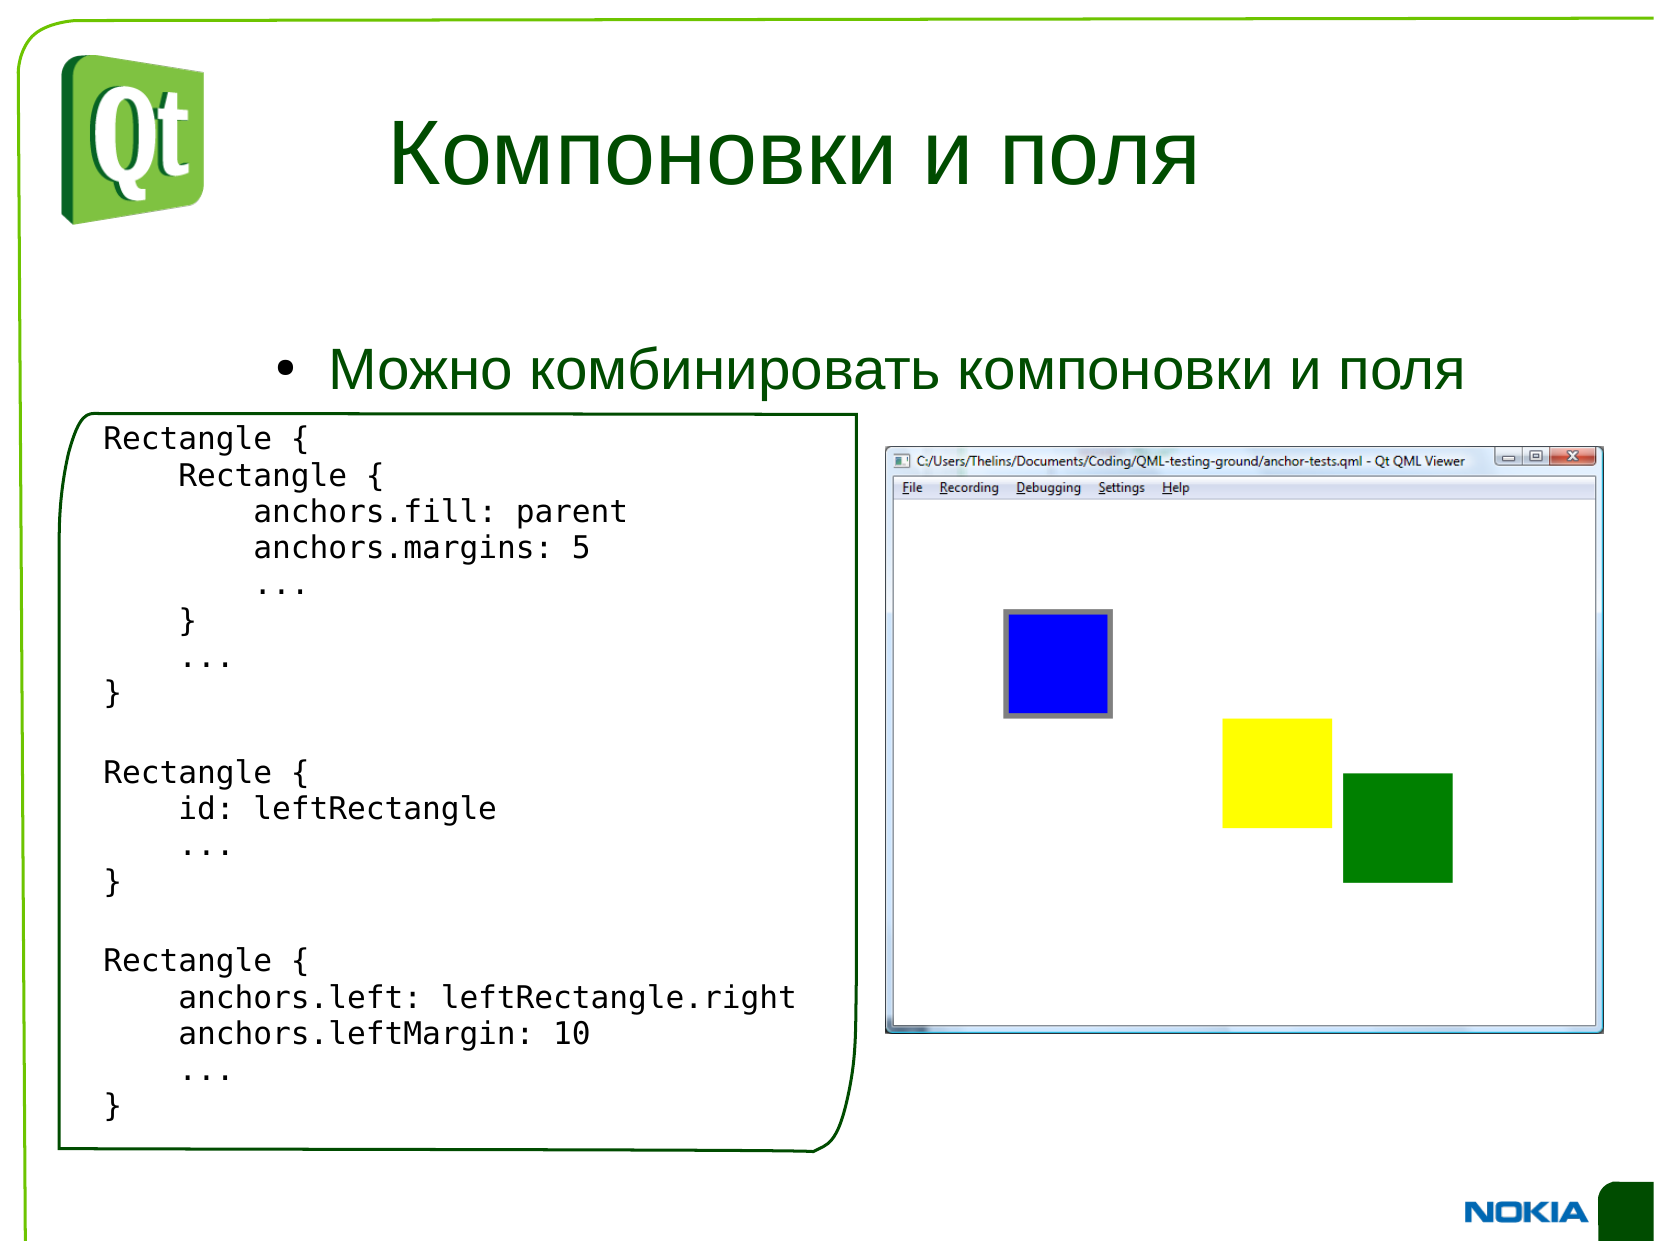

# Компоновки и поля
Можно комбинировать компоновки и поля
Rectangle {
 Rectangle {
 anchors.fill: parent
 anchors.margins: 5
 ...
 }
 ...
}
Rectangle {
 id: leftRectangle
 ...
}
Rectangle {
 anchors.left: leftRectangle.right
 anchors.leftMargin: 10
 ...
}